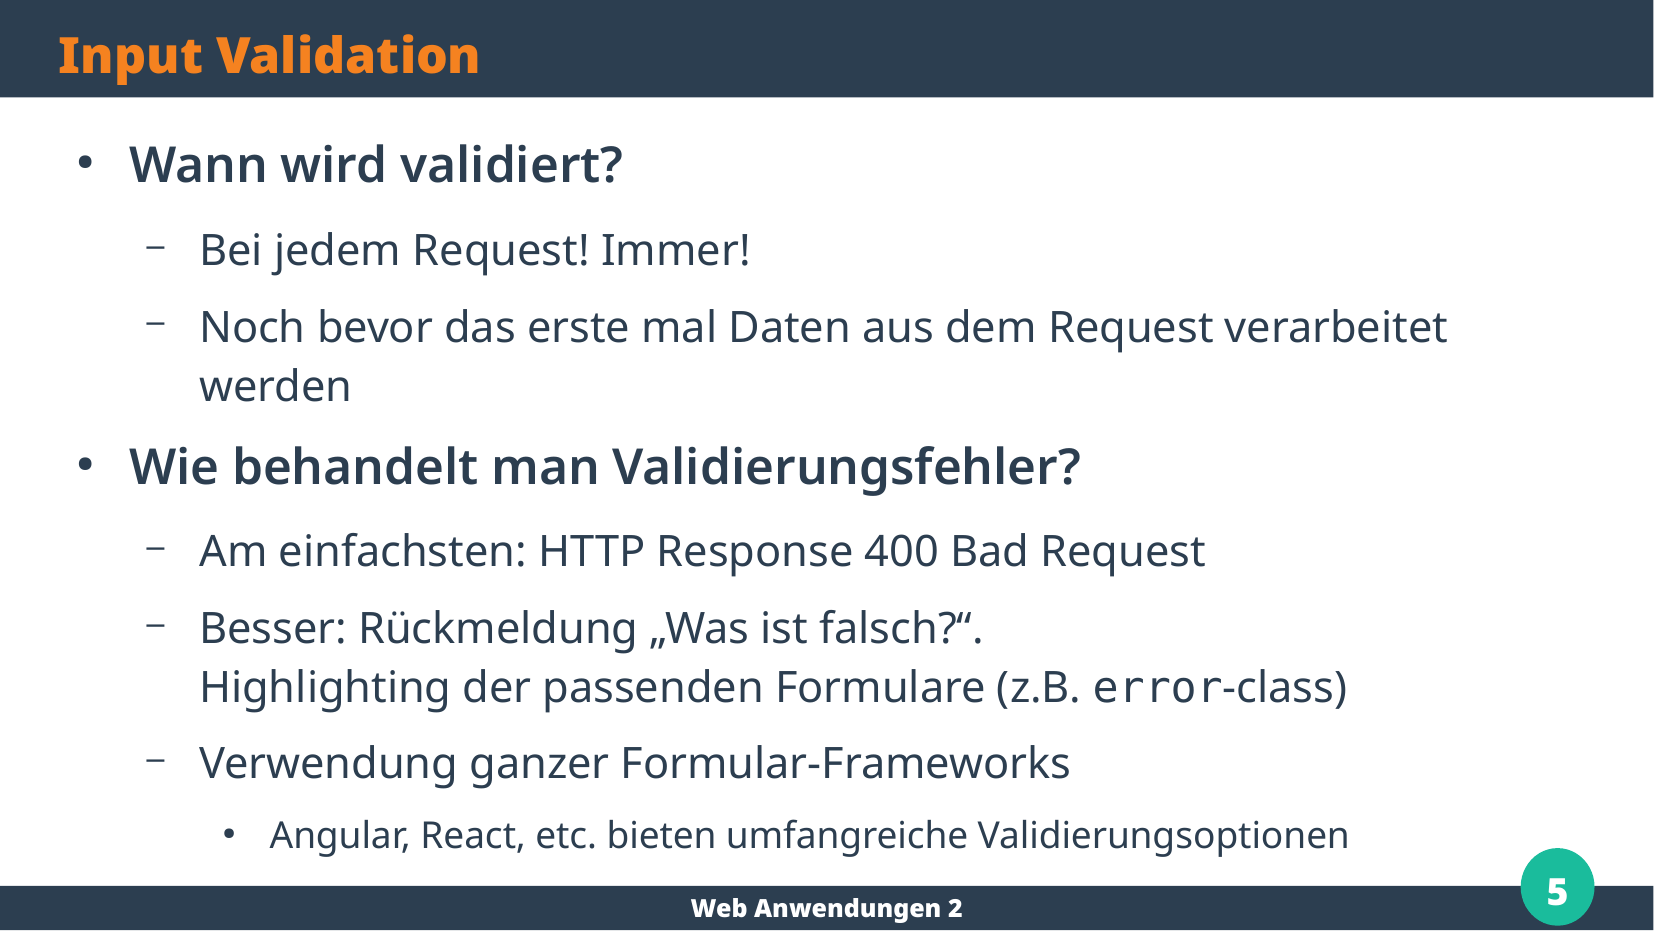

# Input Validation
Wann wird validiert?
Bei jedem Request! Immer!
Noch bevor das erste mal Daten aus dem Request verarbeitet werden
Wie behandelt man Validierungsfehler?
Am einfachsten: HTTP Response 400 Bad Request
Besser: Rückmeldung „Was ist falsch?“.
Highlighting der passenden Formulare (z.B. error-class)
Verwendung ganzer Formular-Frameworks
Angular, React, etc. bieten umfangreiche Validierungsoptionen
5